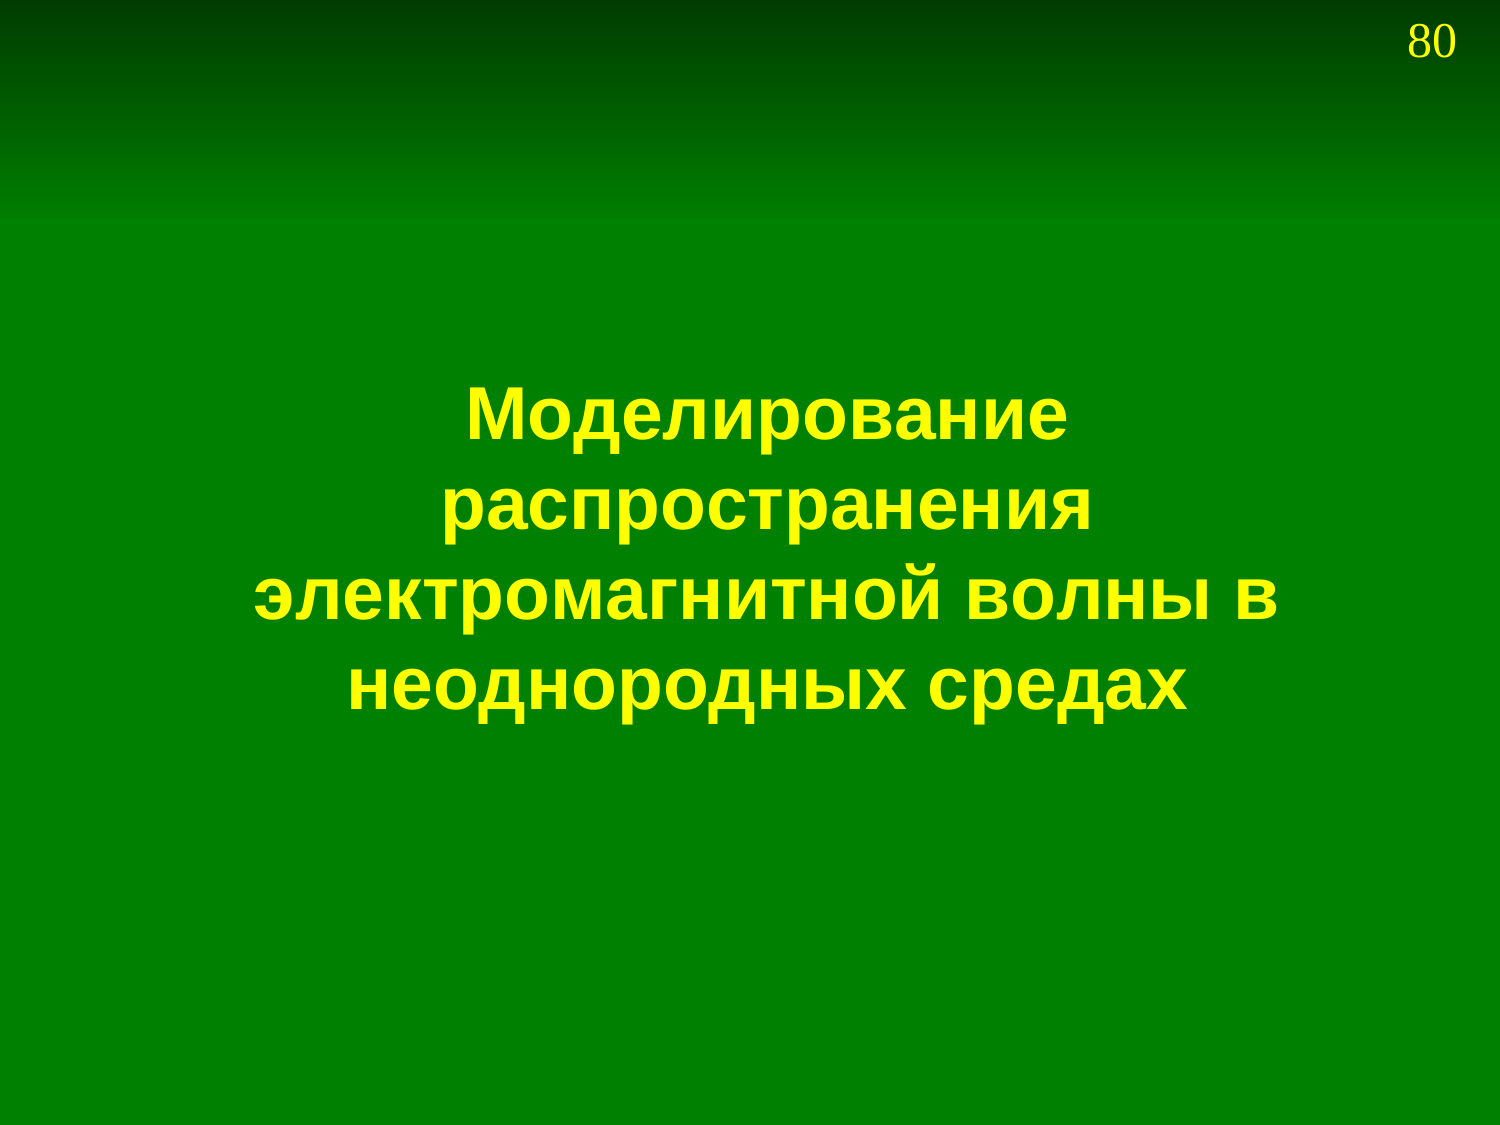

# Моделирование распространения электромагнитной волны в неоднородных средах